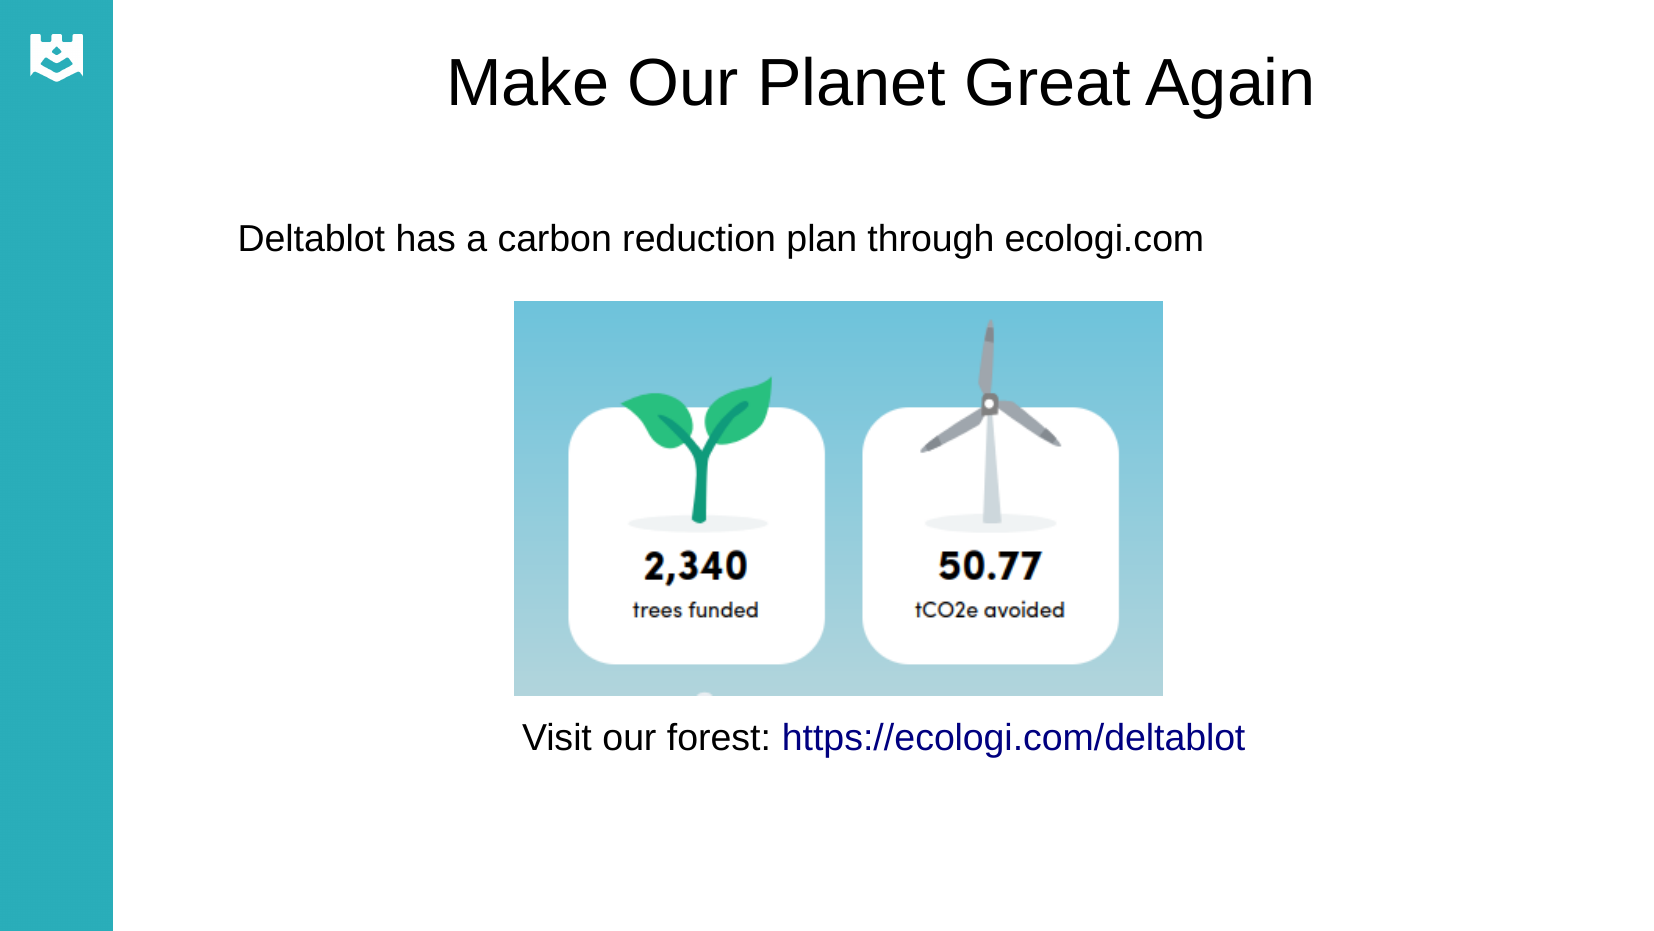

Make Our Planet Great Again
Deltablot has a carbon reduction plan through ecologi.com
Visit our forest: https://ecologi.com/deltablot